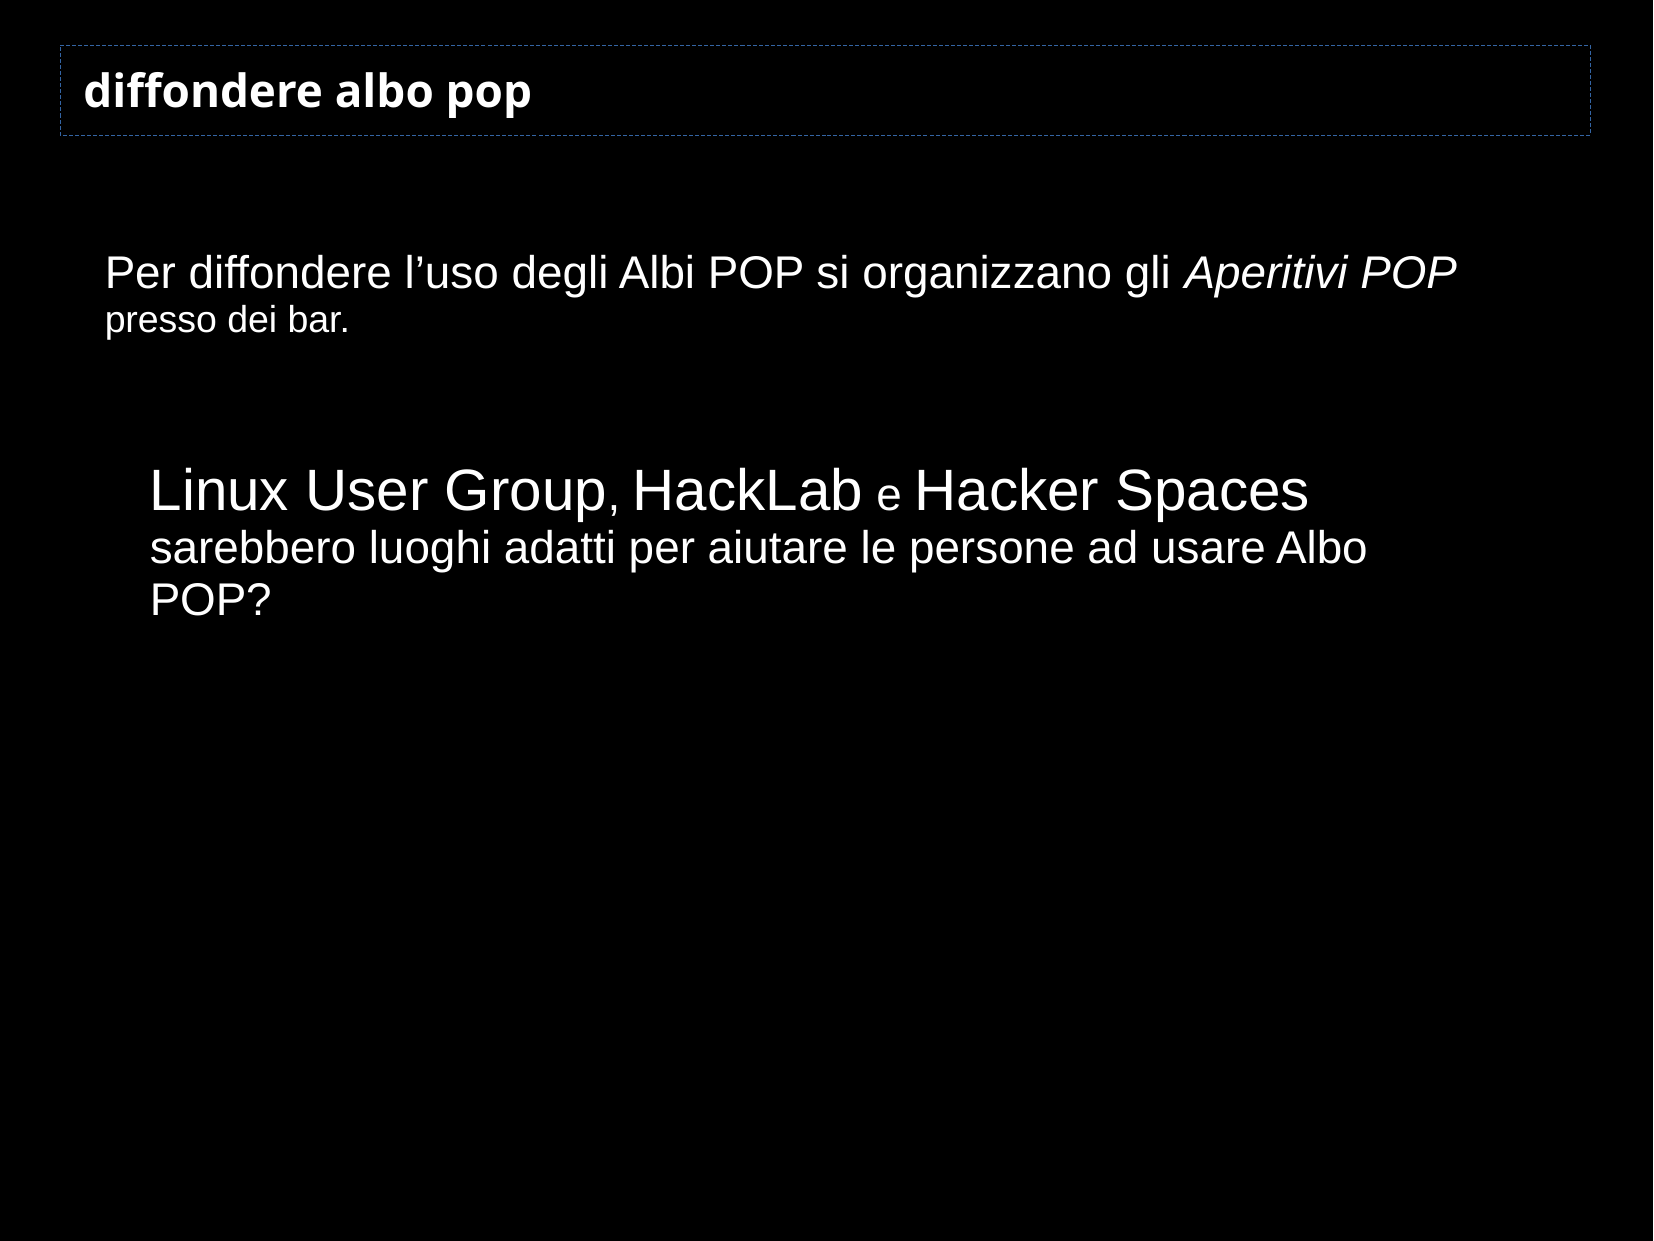

# diffondere albo pop
Per diffondere l’uso degli Albi POP si organizzano gli Aperitivi POP presso dei bar.
Linux User Group, HackLab e Hacker Spaces sarebbero luoghi adatti per aiutare le persone ad usare Albo POP?